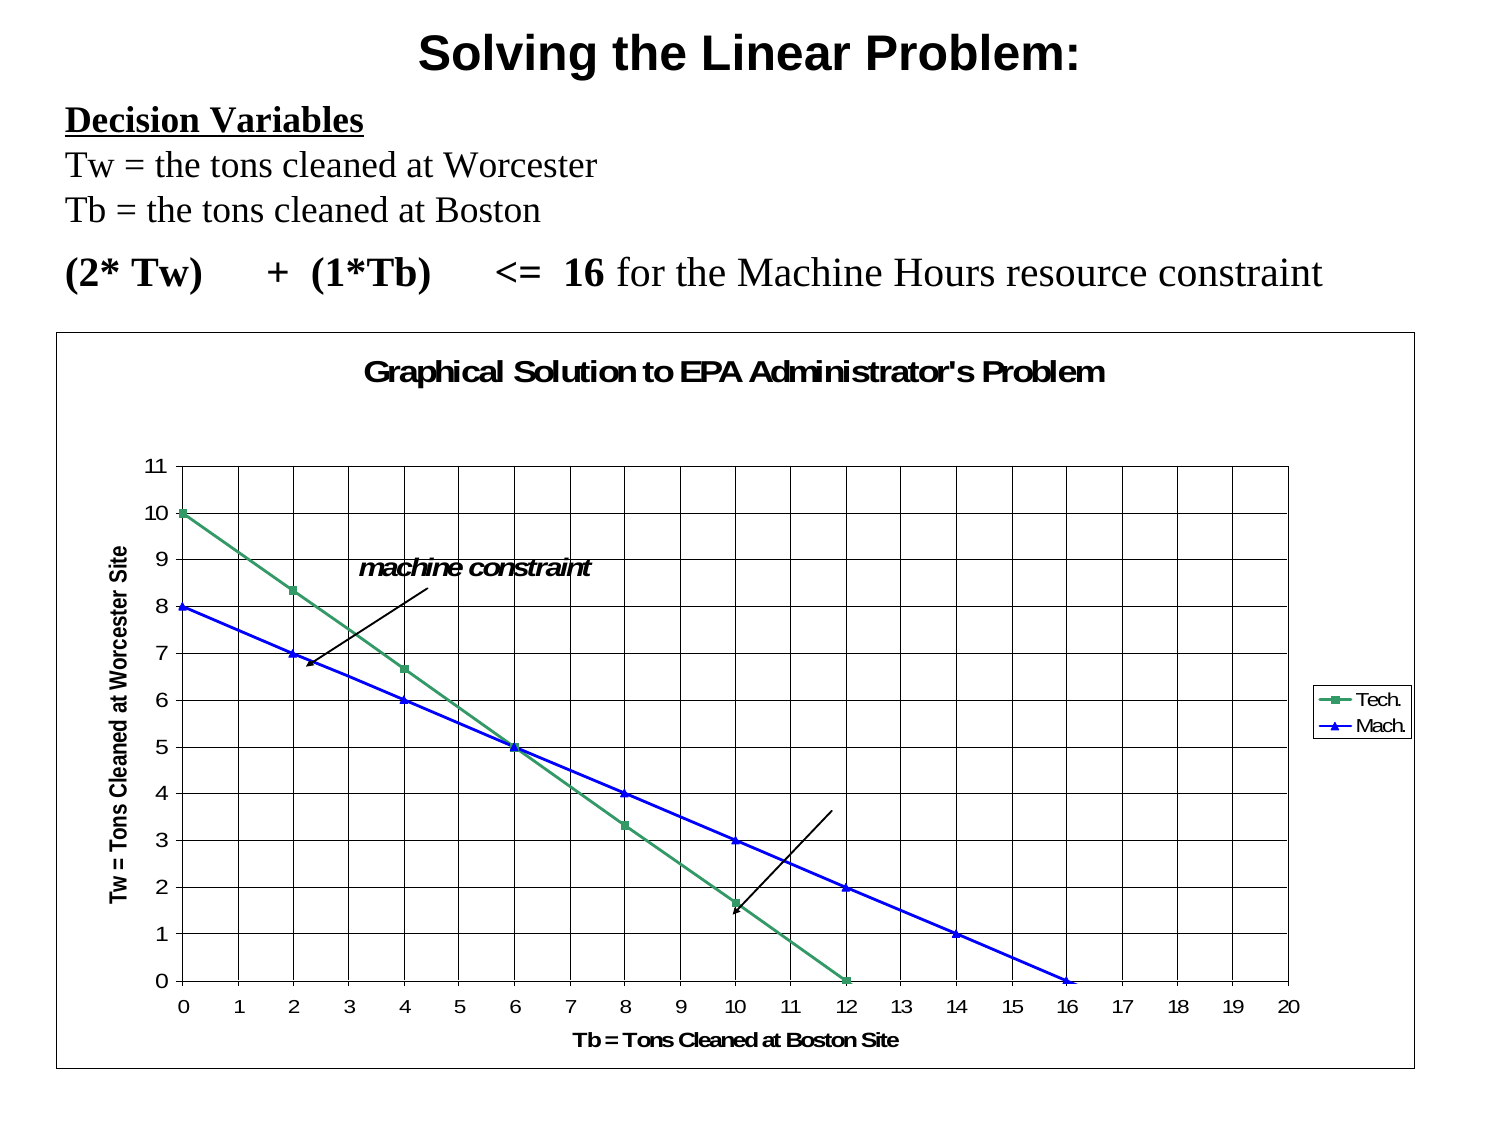

Solving the Linear Problem:
Decision Variables
Tw = the tons cleaned at Worcester
Tb = the tons cleaned at Boston
(2* Tw) + (1*Tb) <= 16 for the Machine Hours resource constraint